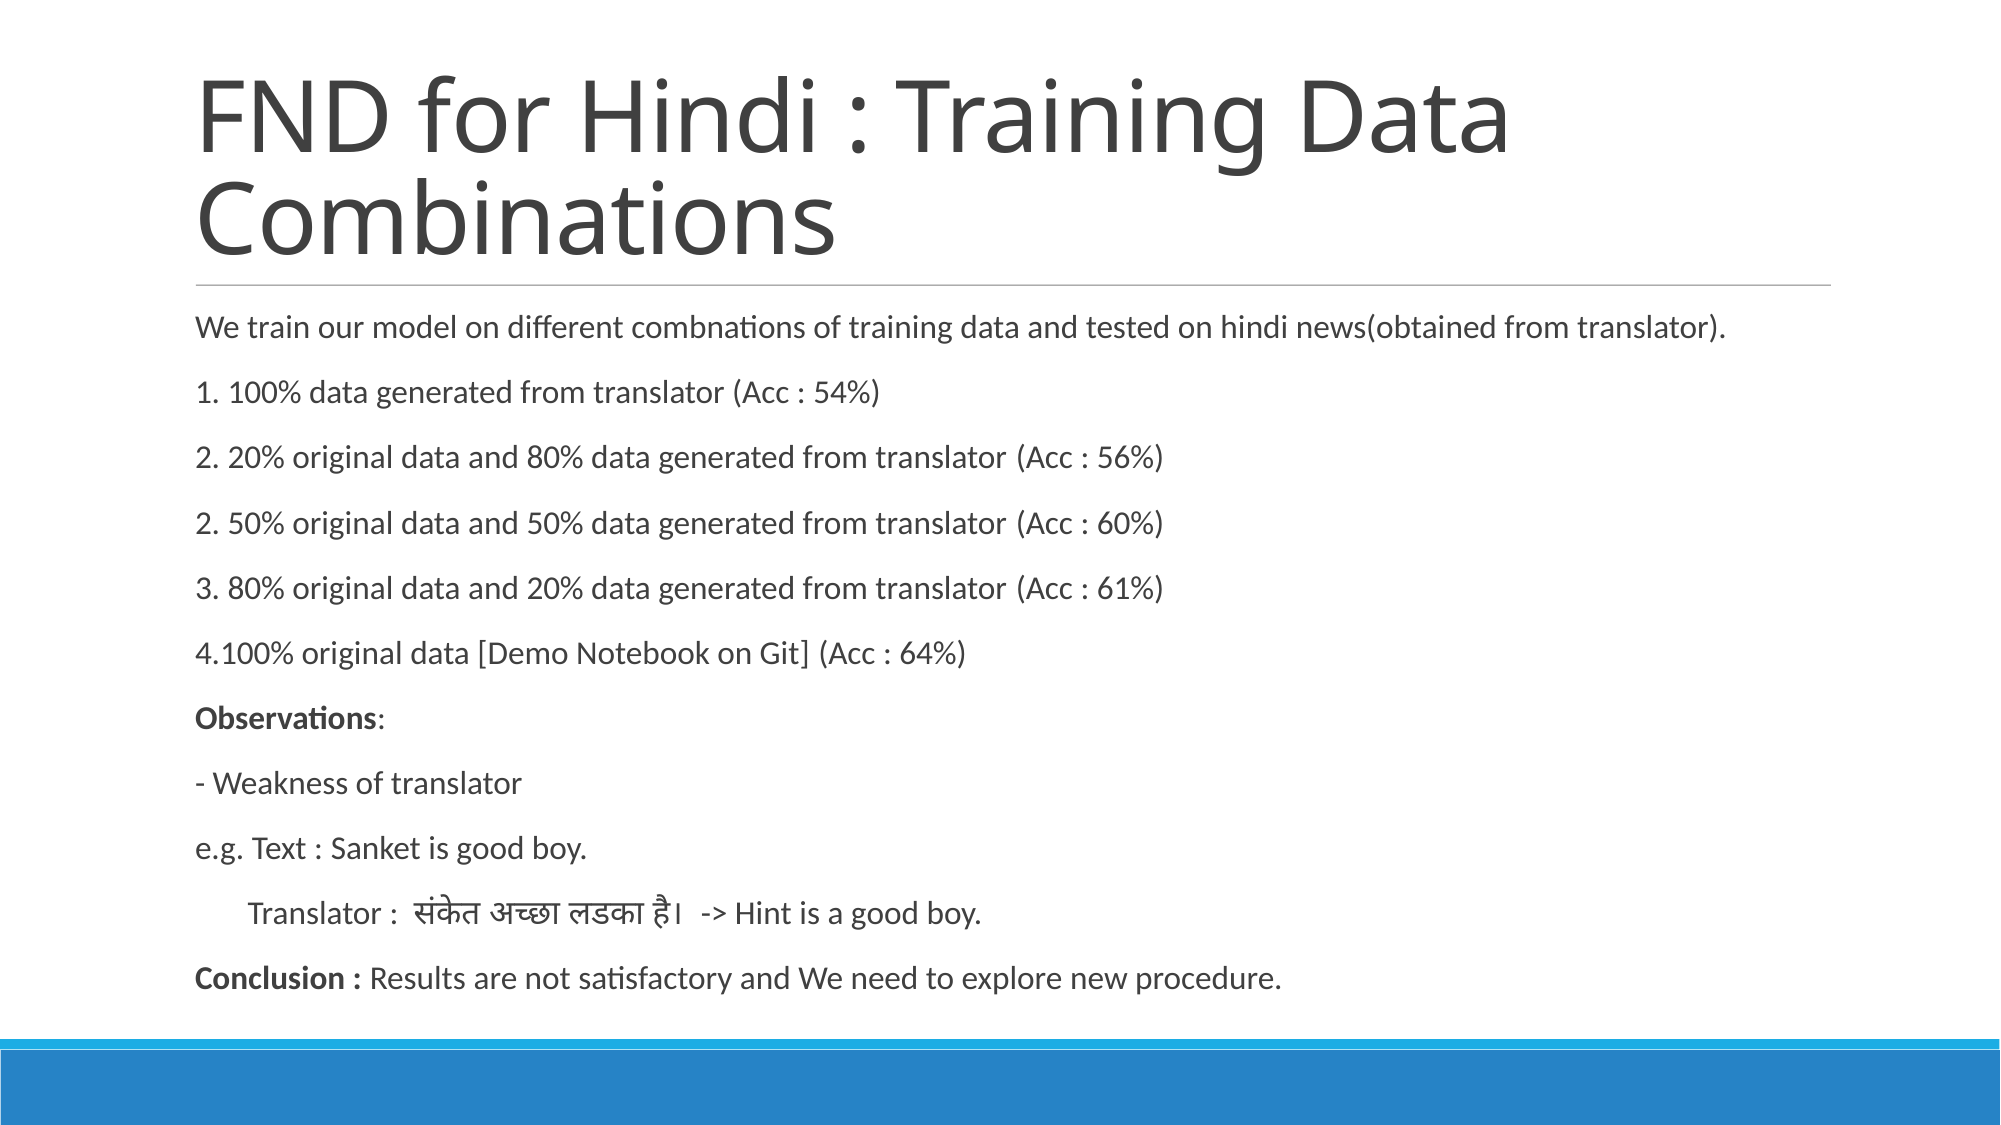

FND for Hindi : Training Data Combinations
We train our model on different combnations of training data and tested on hindi news(obtained from translator).
1. 100% data generated from translator (Acc : 54%)
2. 20% original data and 80% data generated from translator (Acc : 56%)
2. 50% original data and 50% data generated from translator (Acc : 60%)
3. 80% original data and 20% data generated from translator (Acc : 61%)
4.100% original data [Demo Notebook on Git] (Acc : 64%)
Observations:
- Weakness of translator
e.g. Text : Sanket is good boy.
 Translator : संकेत अच्छा लडका है। -> Hint is a good boy.
Conclusion : Results are not satisfactory and We need to explore new procedure.